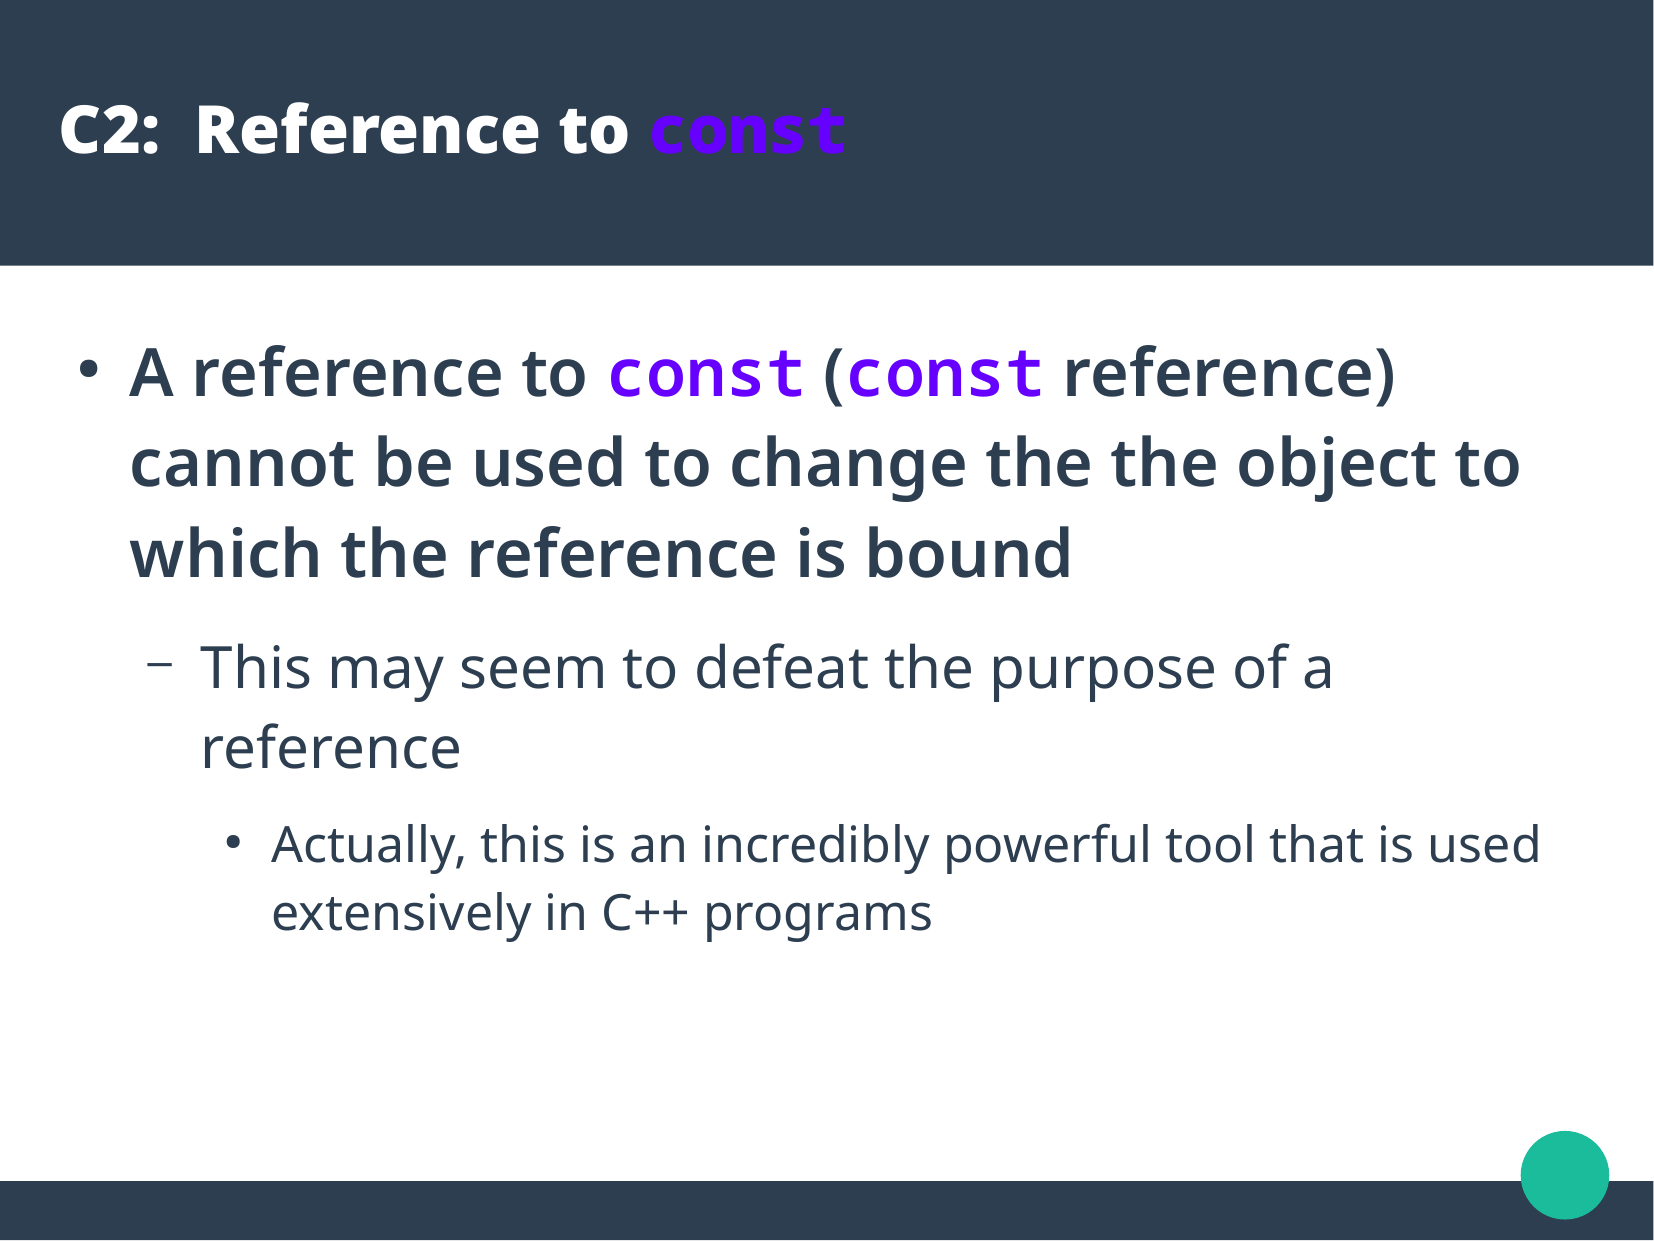

# C2: Reference to const
A reference to const (const reference) cannot be used to change the the object to which the reference is bound
This may seem to defeat the purpose of a reference
Actually, this is an incredibly powerful tool that is used extensively in C++ programs